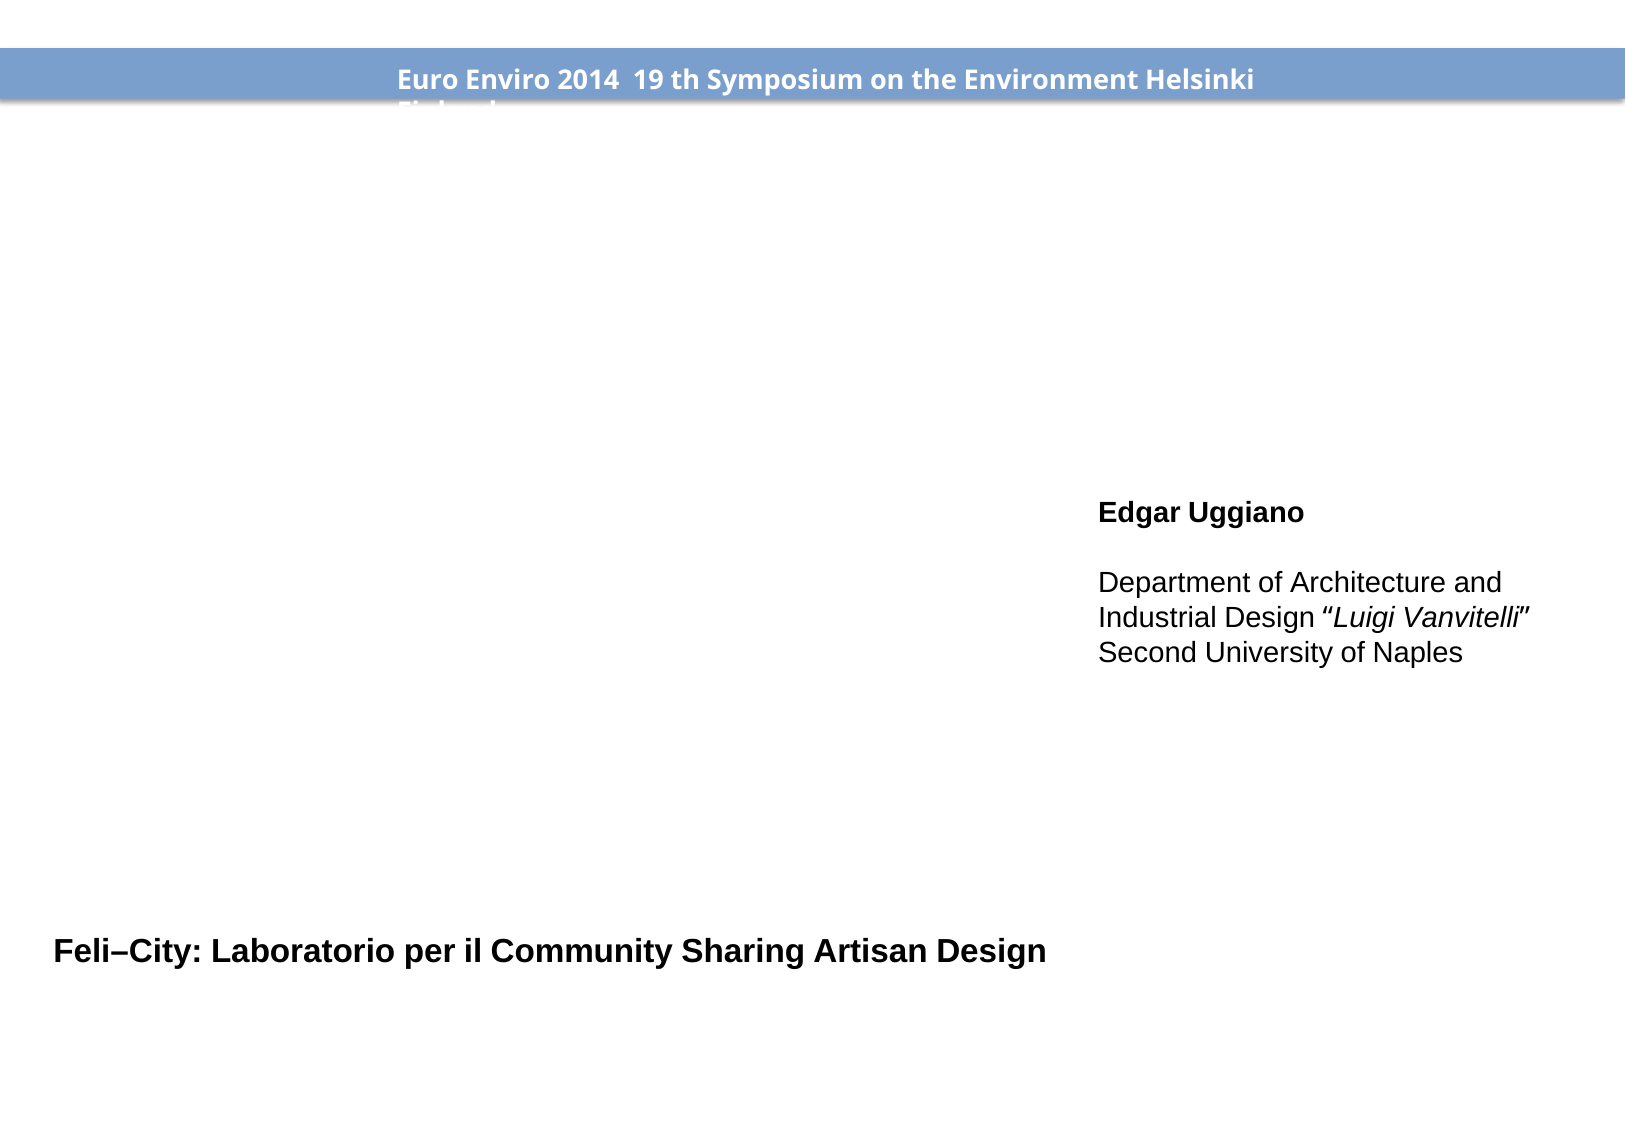

Euro Enviro 2014 19 th Symposium on the Environment Helsinki Finland
Edgar Uggiano
Department of Architecture and Industrial Design “Luigi Vanvitelli” Second University of Naples
Feli–City: Laboratorio per il Community Sharing Artisan Design